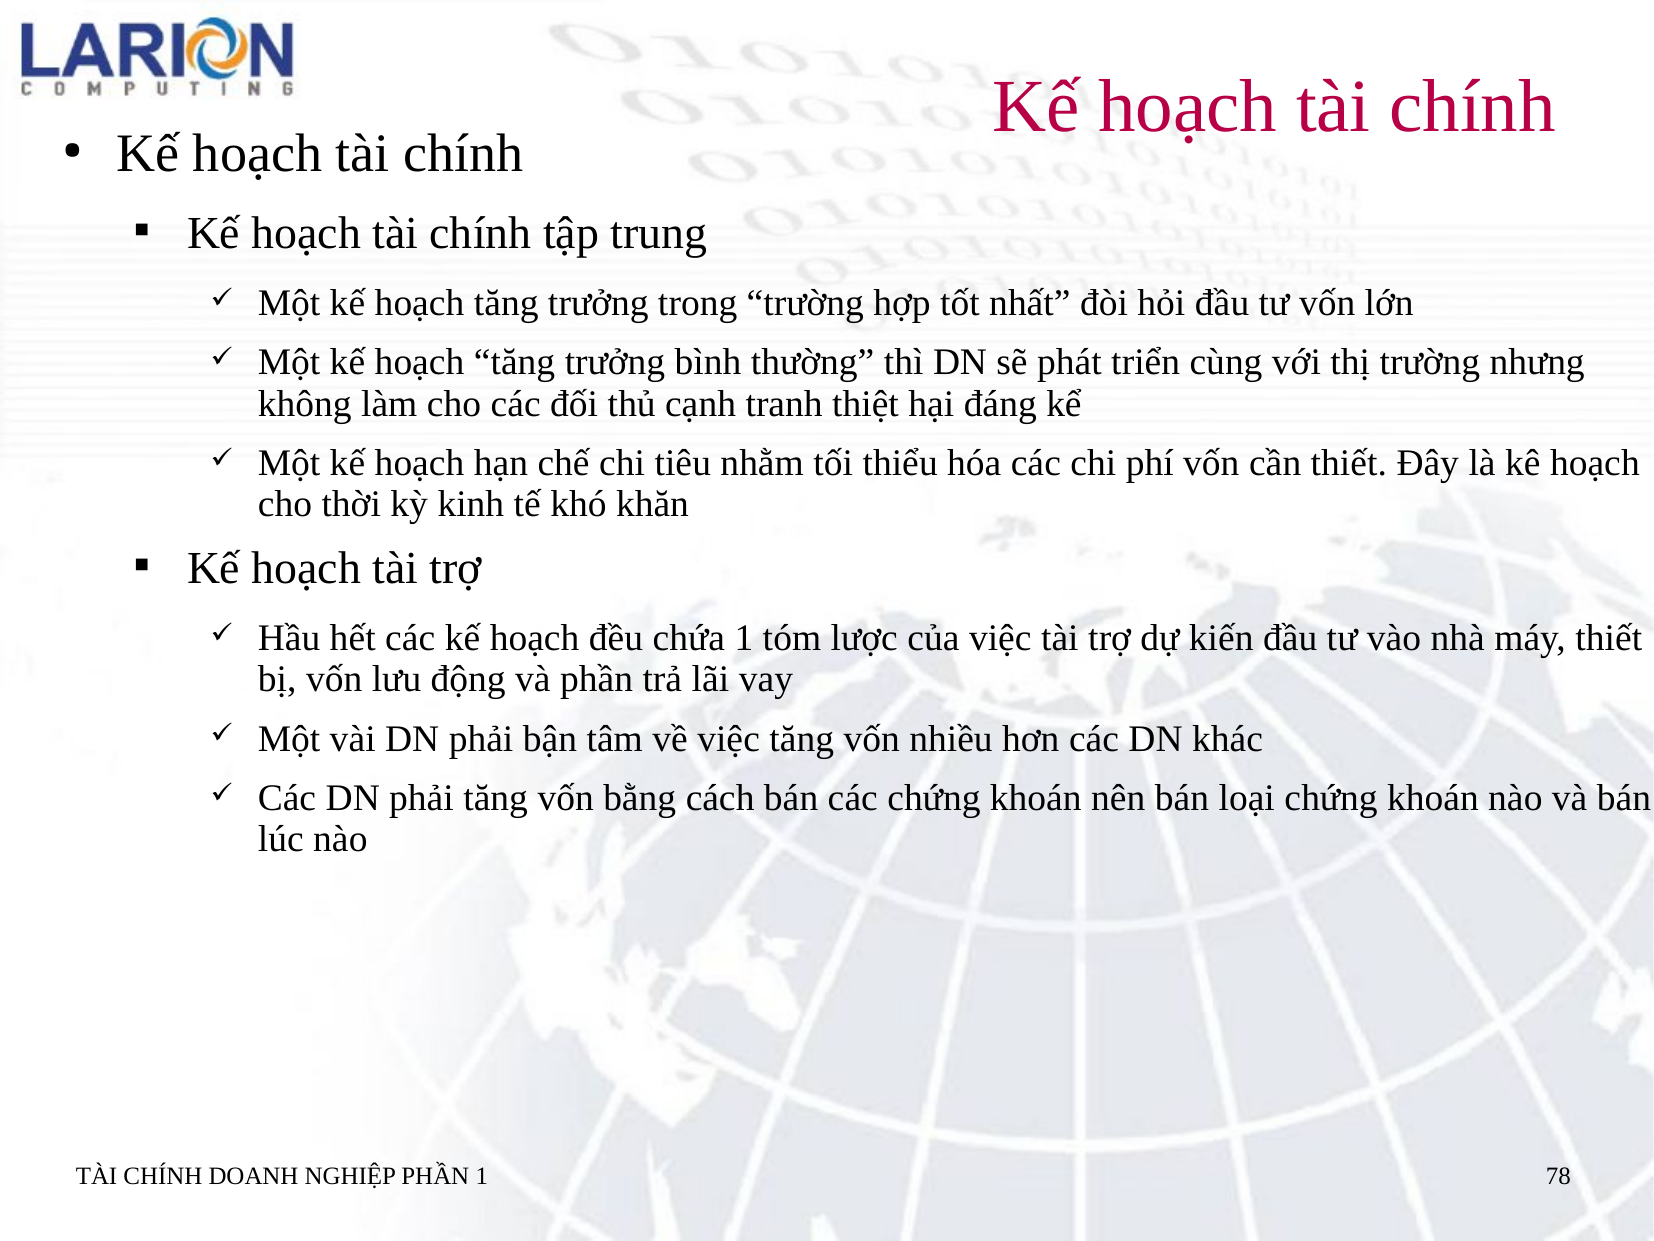

Kế hoạch tài chính
Kế hoạch tài chính tập trung
Một kế hoạch tăng trưởng trong “trường hợp tốt nhất” đòi hỏi đầu tư vốn lớn
Một kế hoạch “tăng trưởng bình thường” thì DN sẽ phát triển cùng với thị trường nhưng không làm cho các đối thủ cạnh tranh thiệt hại đáng kể
Một kế hoạch hạn chế chi tiêu nhằm tối thiểu hóa các chi phí vốn cần thiết. Đây là kê hoạch cho thời kỳ kinh tế khó khăn
Kế hoạch tài trợ
Hầu hết các kế hoạch đều chứa 1 tóm lược của việc tài trợ dự kiến đầu tư vào nhà máy, thiết bị, vốn lưu động và phần trả lãi vay
Một vài DN phải bận tâm về việc tăng vốn nhiều hơn các DN khác
Các DN phải tăng vốn bằng cách bán các chứng khoán nên bán loại chứng khoán nào và bán lúc nào
# Kế hoạch tài chính
TÀI CHÍNH DOANH NGHIỆP PHẦN 1
78